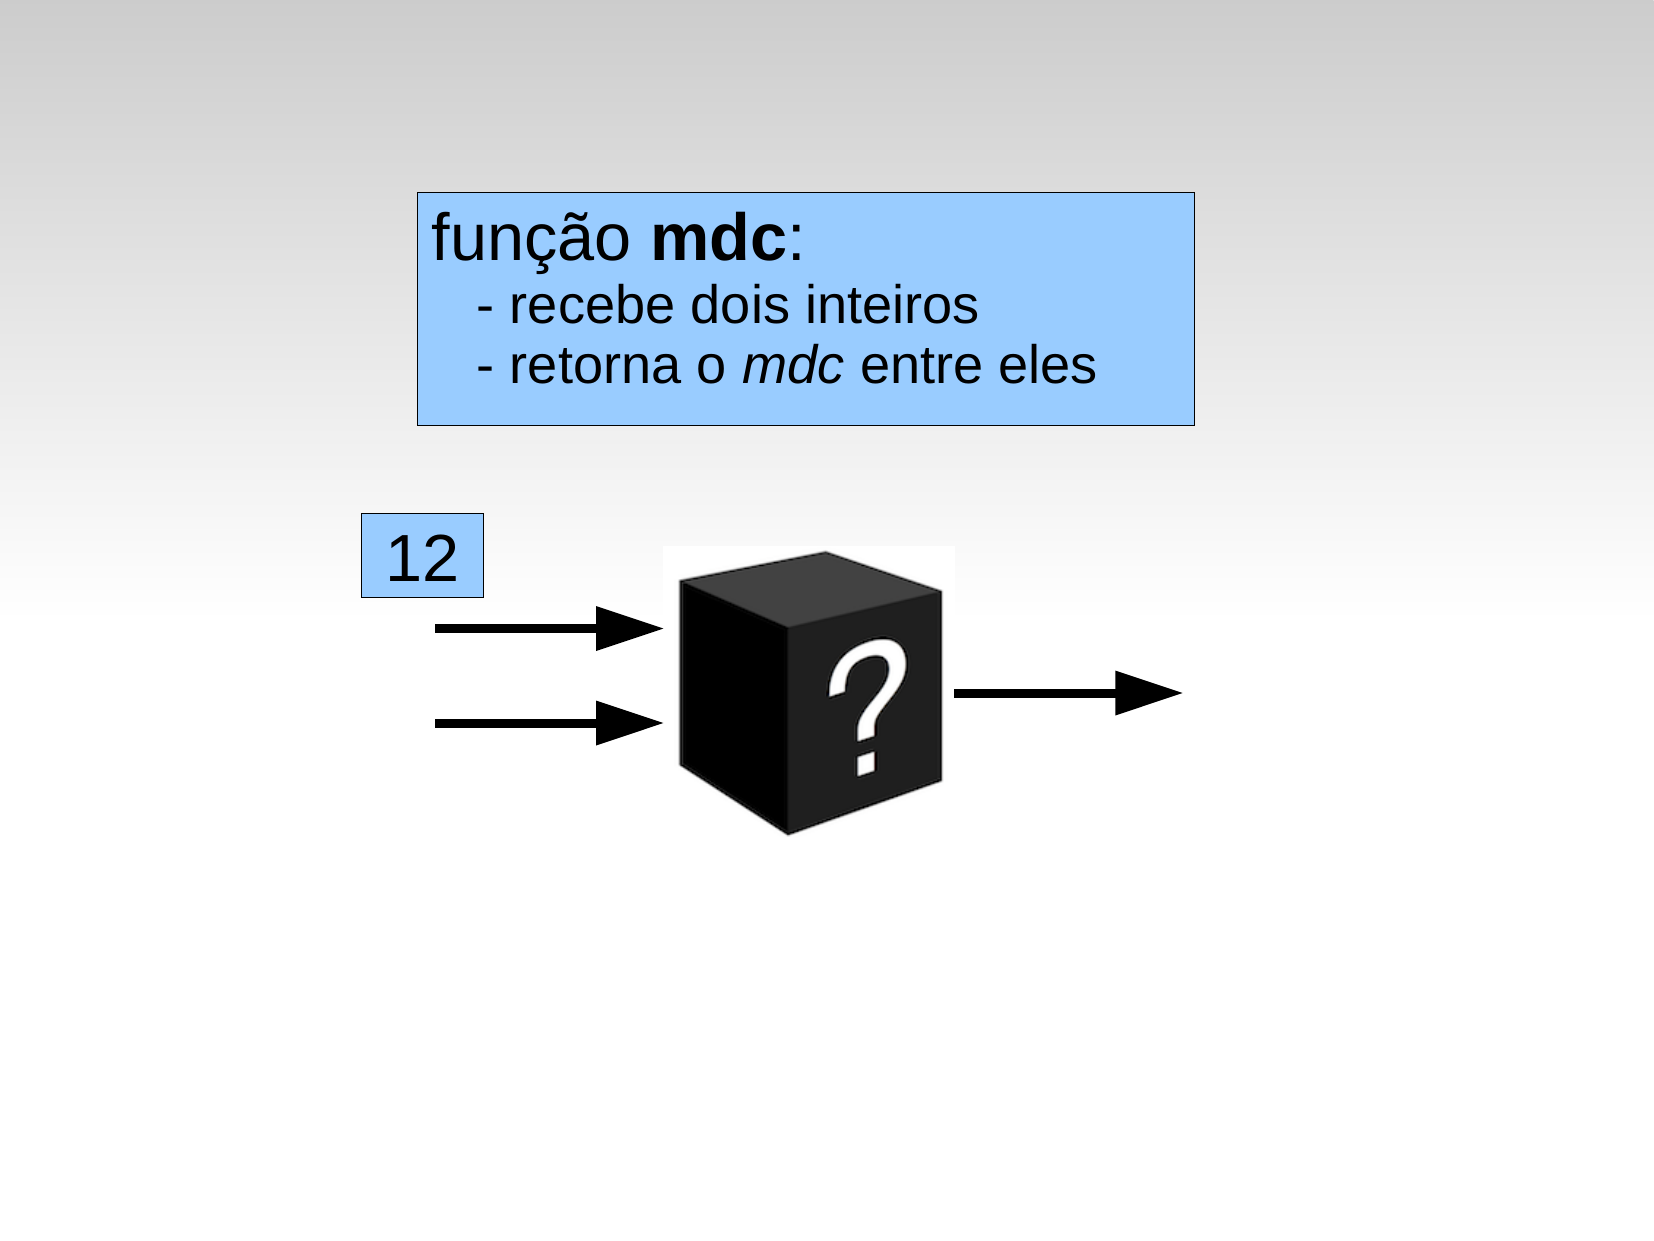

função mdc:
 - recebe dois inteiros
 - retorna o mdc entre eles
12